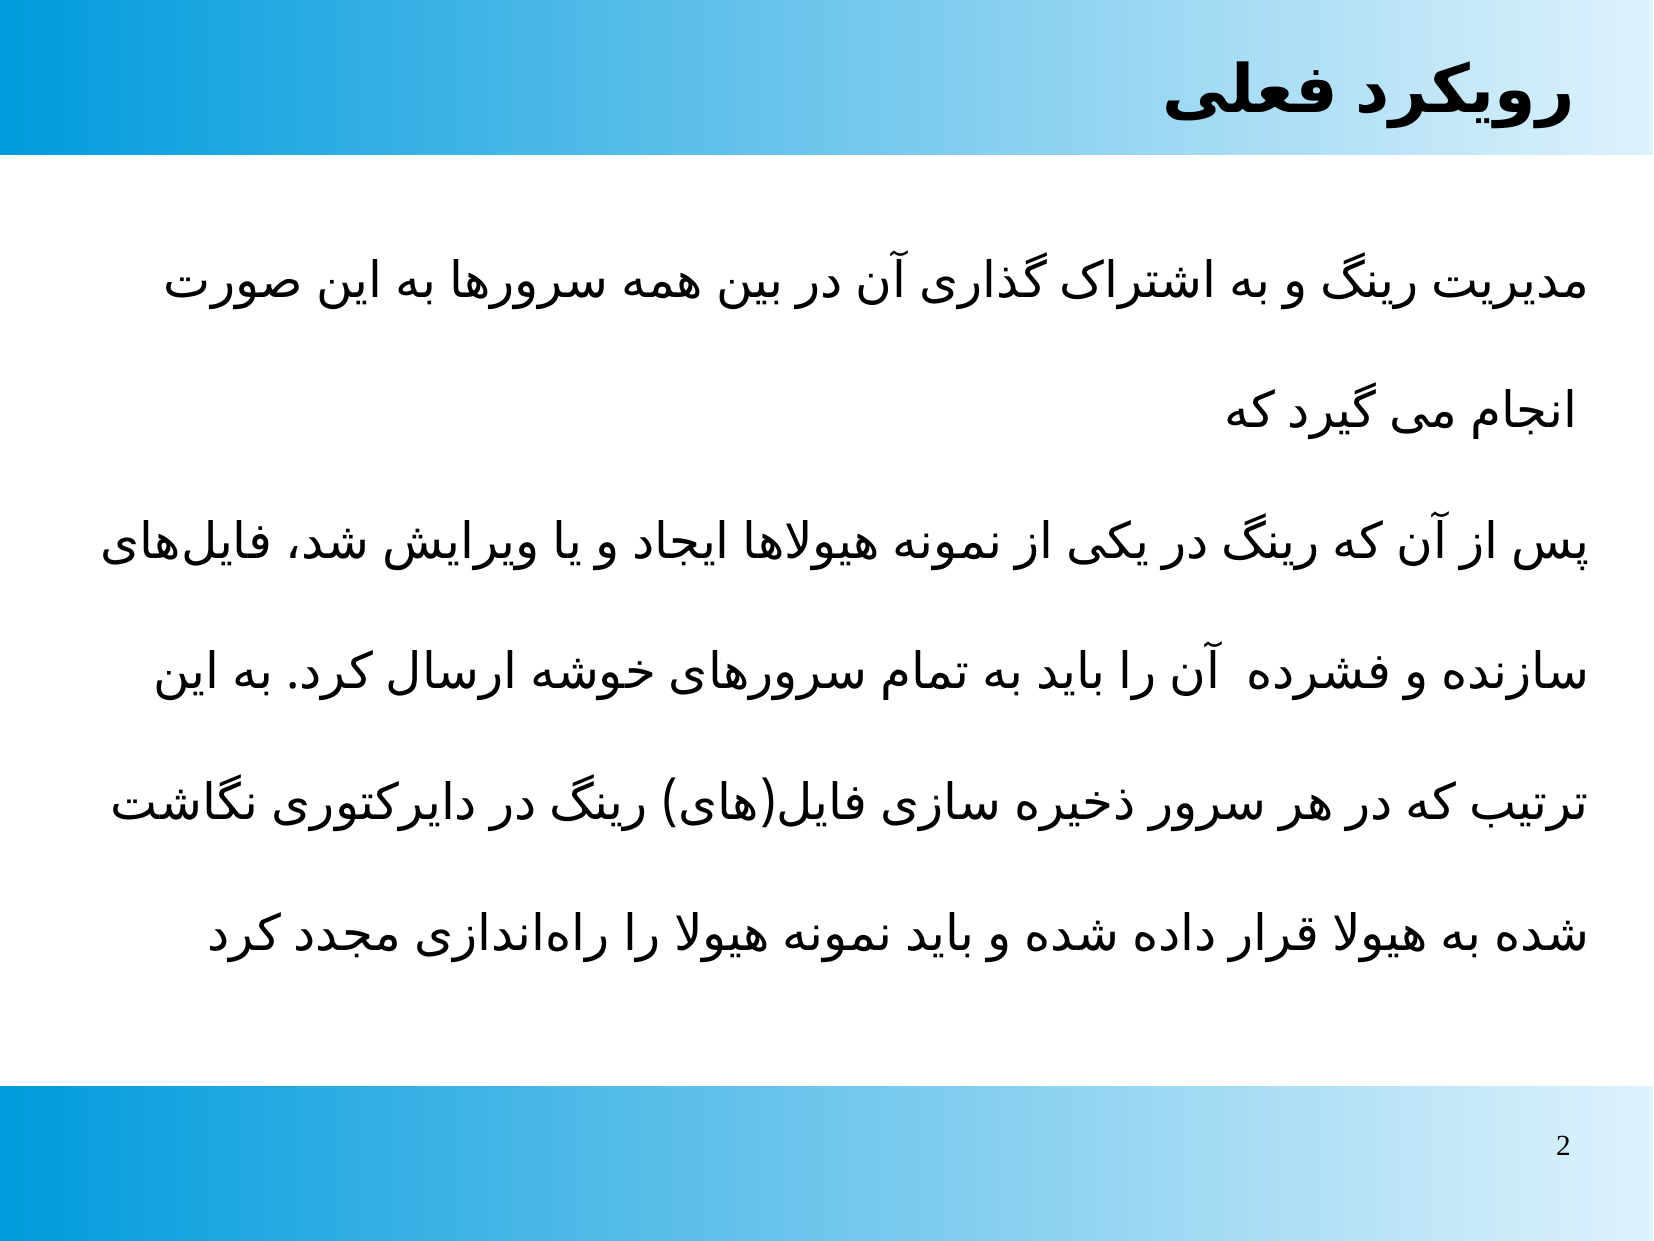

رویکرد فعلی
 مدیریت رینگ و به اشتراک گذاری آن در بین همه سرورها به این صورت انجام می گیرد که
پس از آن که رینگ در یکی از نمونه هیولاها ایجاد و یا ویرایش شد، فایل‌های سازنده و فشرده آن را باید به تمام سرورهای خوشه ارسال کرد. به این ترتیب که در هر سرور ذخیره سازی فایل(های) رینگ در دایرکتوری نگاشت شده به هیولا قرار داده شده و باید نمونه هیولا را راه‌اندازی مجدد کرد
2